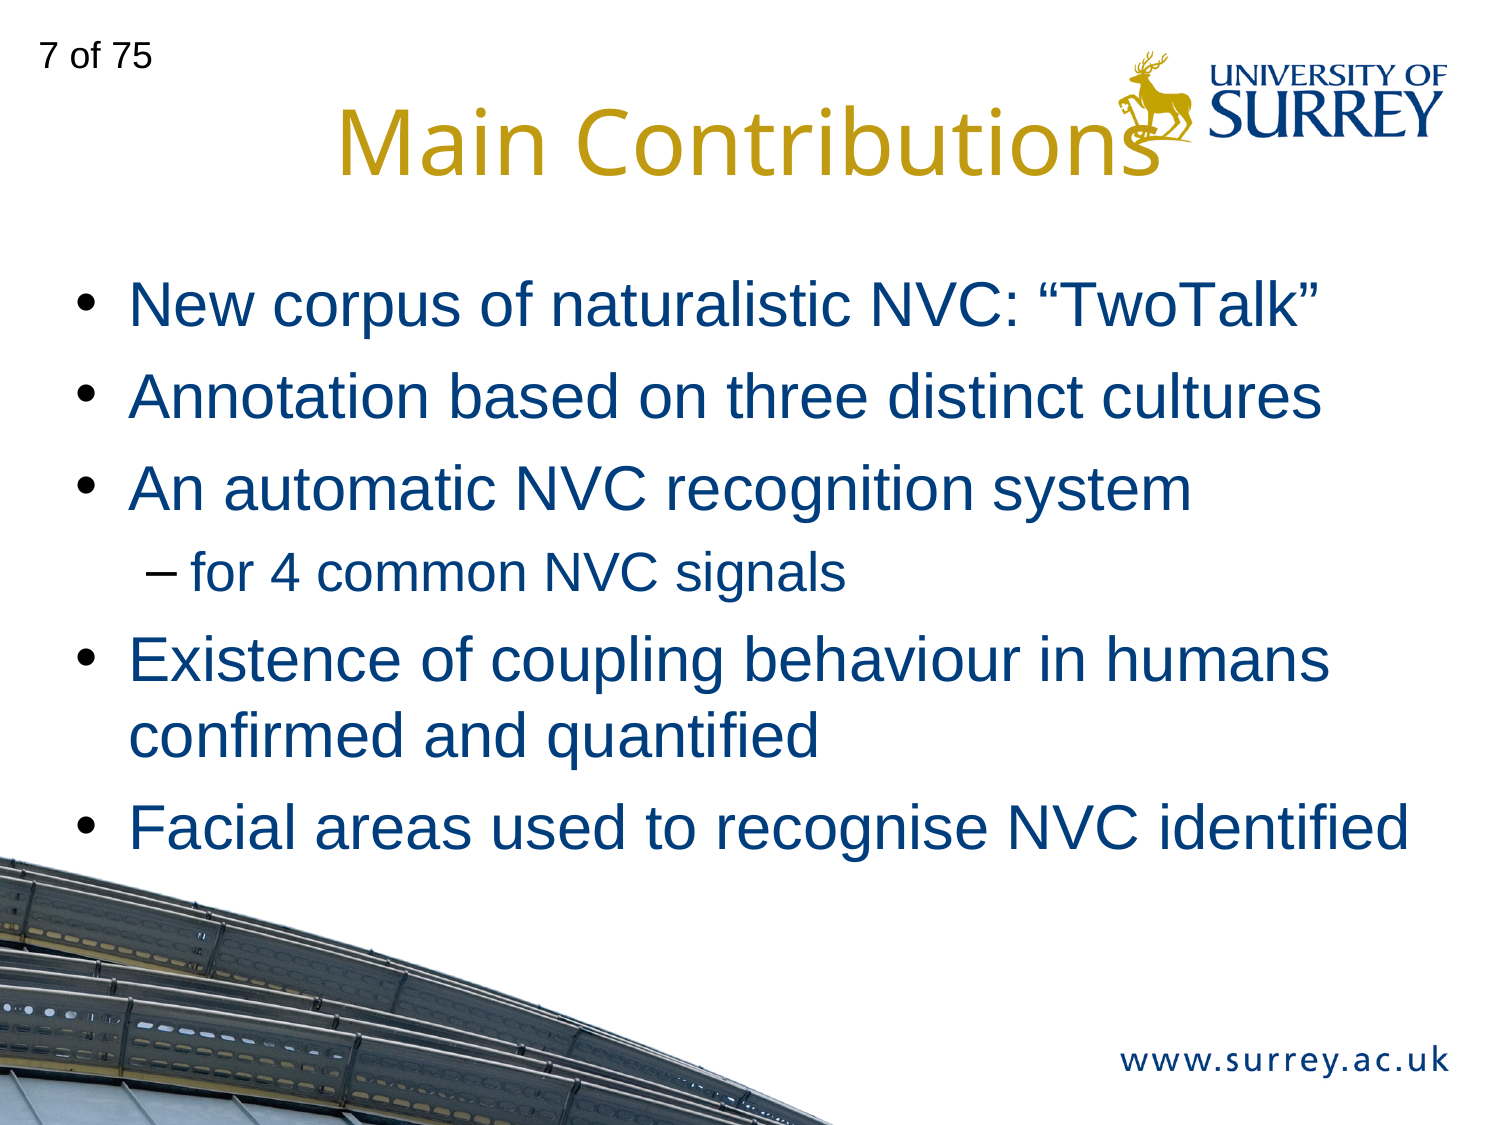

# Main Contributions
New corpus of naturalistic NVC: “TwoTalk”
Annotation based on three distinct cultures
An automatic NVC recognition system
for 4 common NVC signals
Existence of coupling behaviour in humans confirmed and quantified
Facial areas used to recognise NVC identified